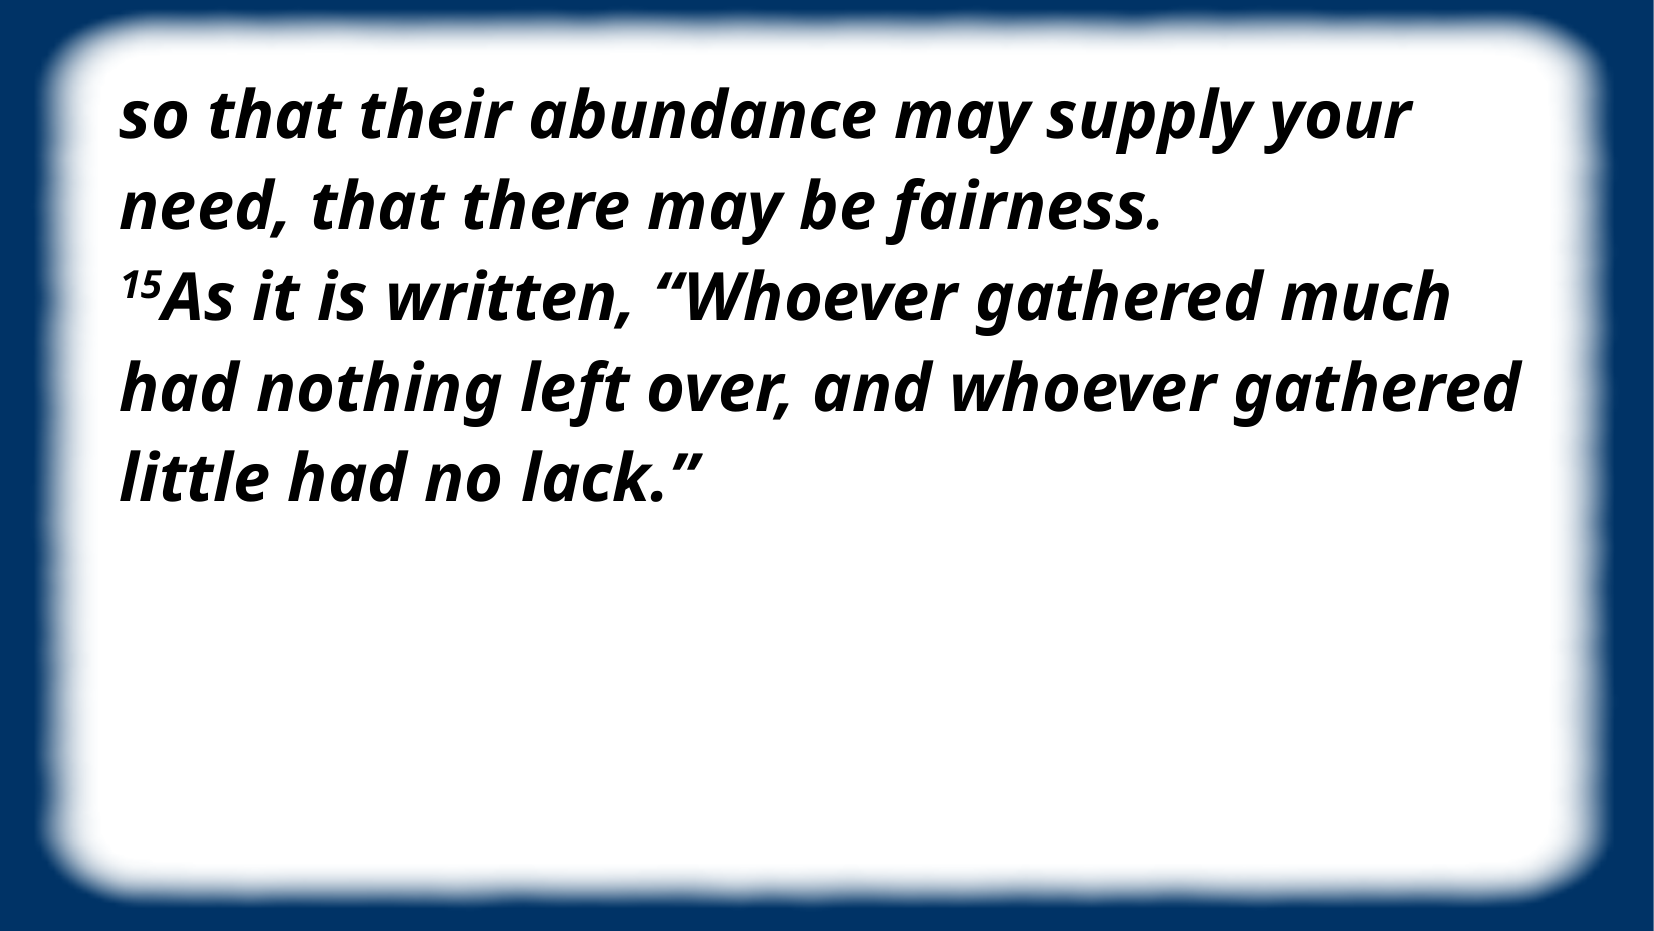

so that their abundance may supply your need, that there may be fairness.
15As it is written, “Whoever gathered much had nothing left over, and whoever gathered little had no lack.”